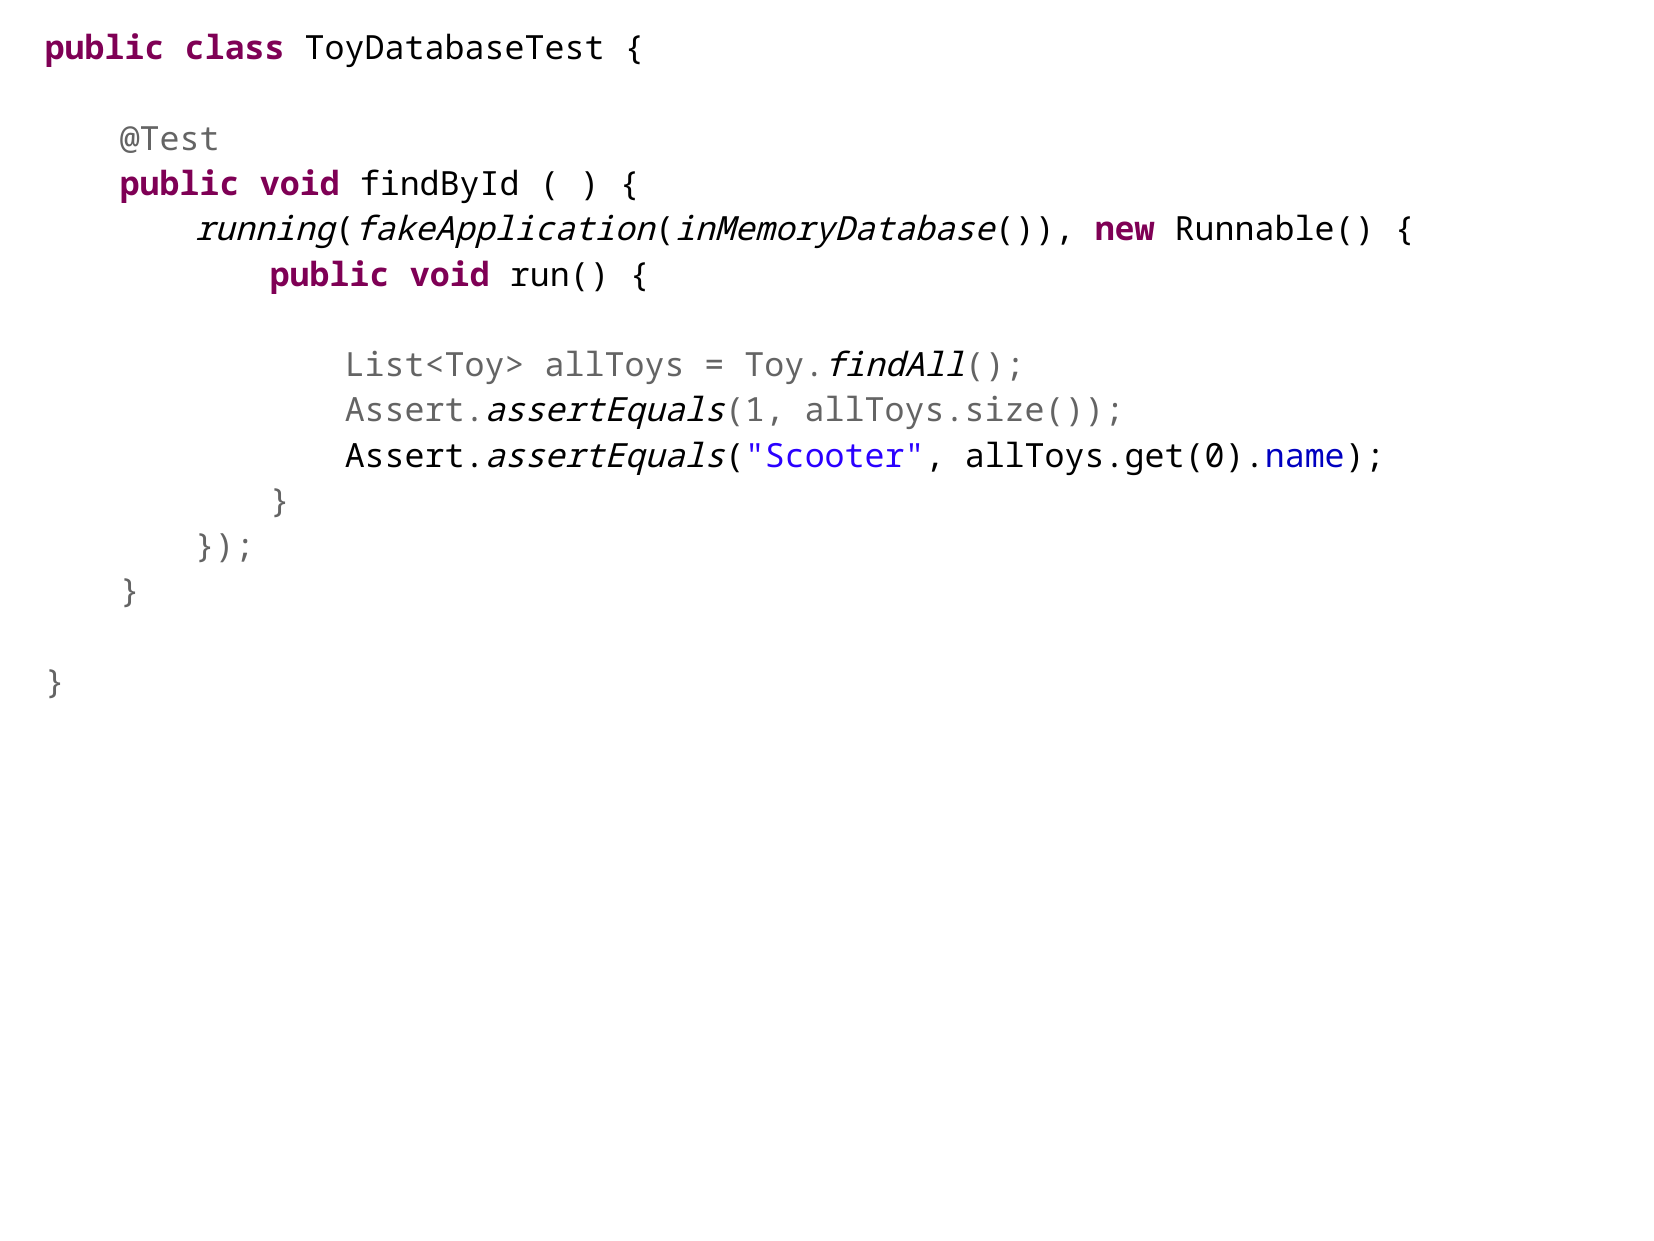

public class ToyDatabaseTest {
	@Test
	public void findById ( ) {
		running(fakeApplication(inMemoryDatabase()), new Runnable() {
			public void run() {
				List<Toy> allToys = Toy.findAll();
				Assert.assertEquals(1, allToys.size());
				Assert.assertEquals("Scooter", allToys.get(0).name);
			}
		});
	}
}
#